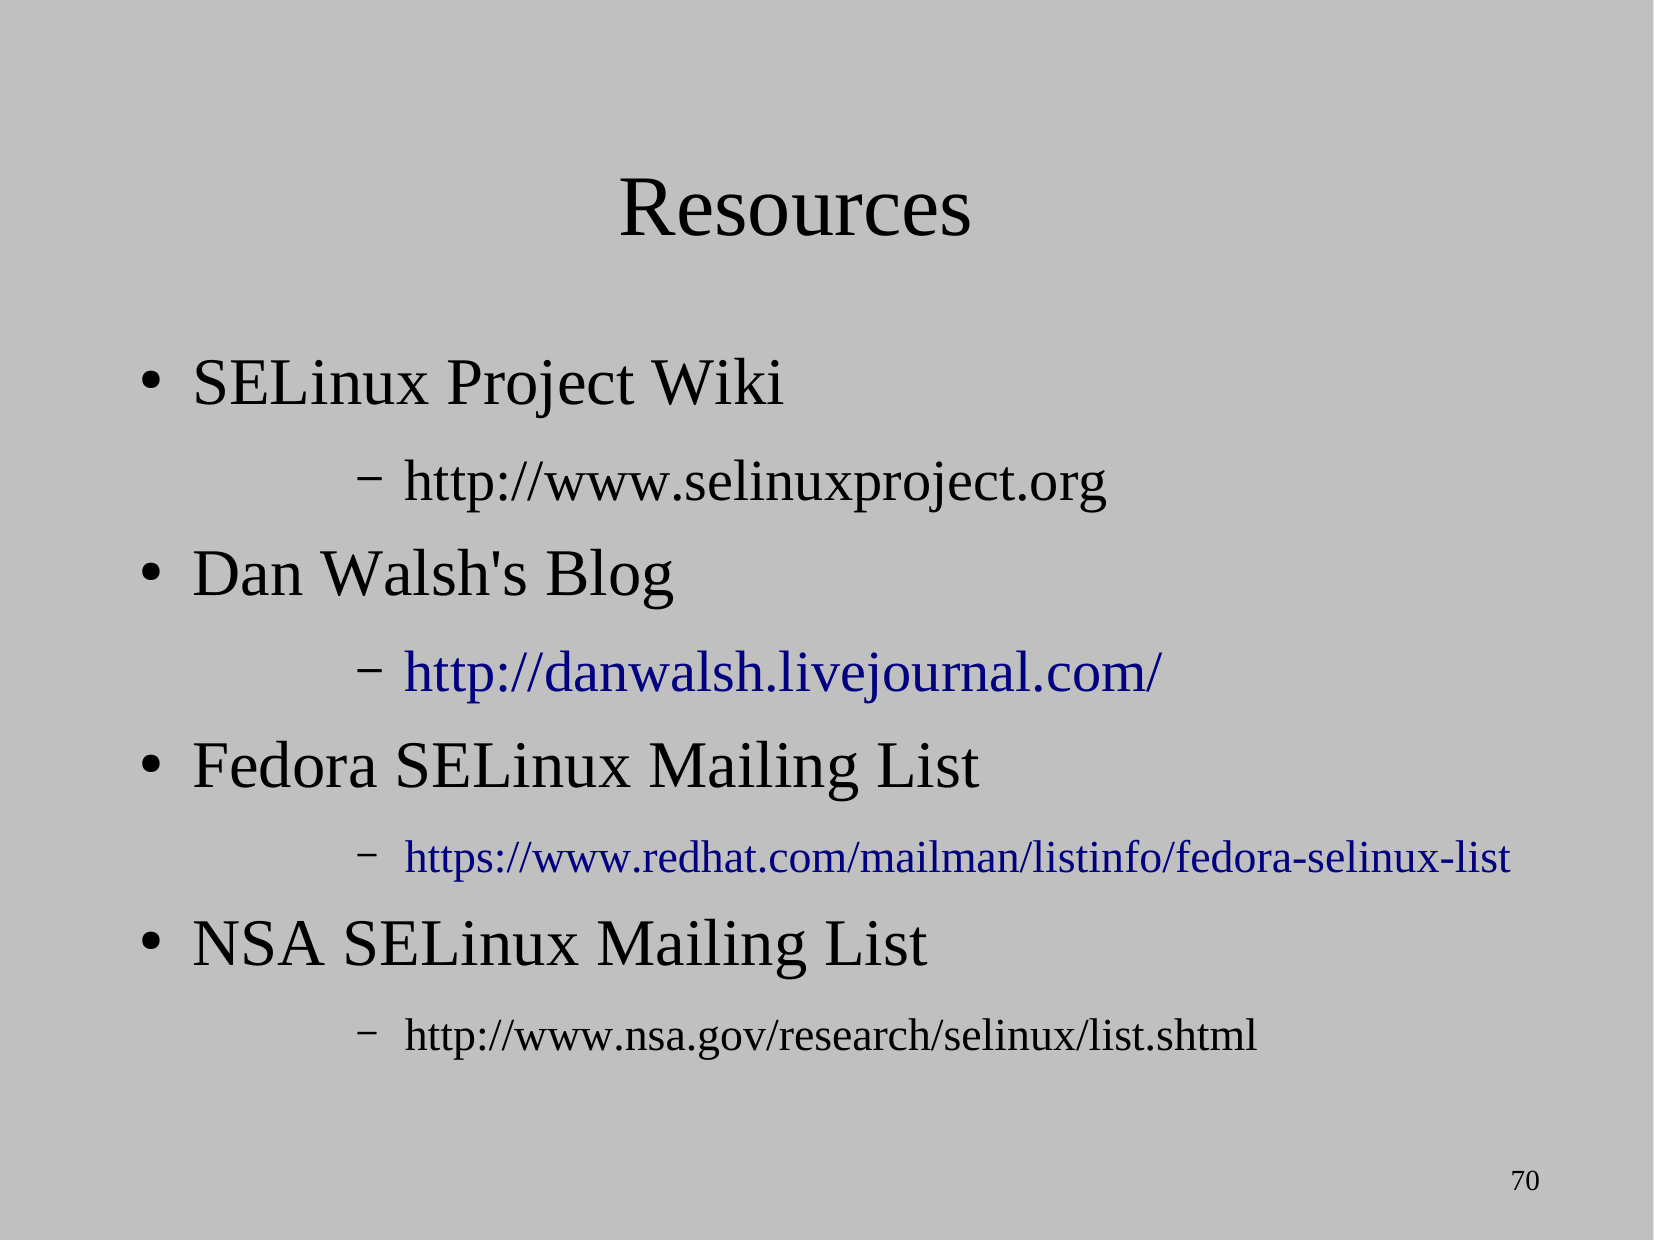

# Resources
SELinux Project Wiki
http://www.selinuxproject.org
Dan Walsh's Blog
http://danwalsh.livejournal.com/
Fedora SELinux Mailing List
https://www.redhat.com/mailman/listinfo/fedora-selinux-list
NSA SELinux Mailing List
http://www.nsa.gov/research/selinux/list.shtml